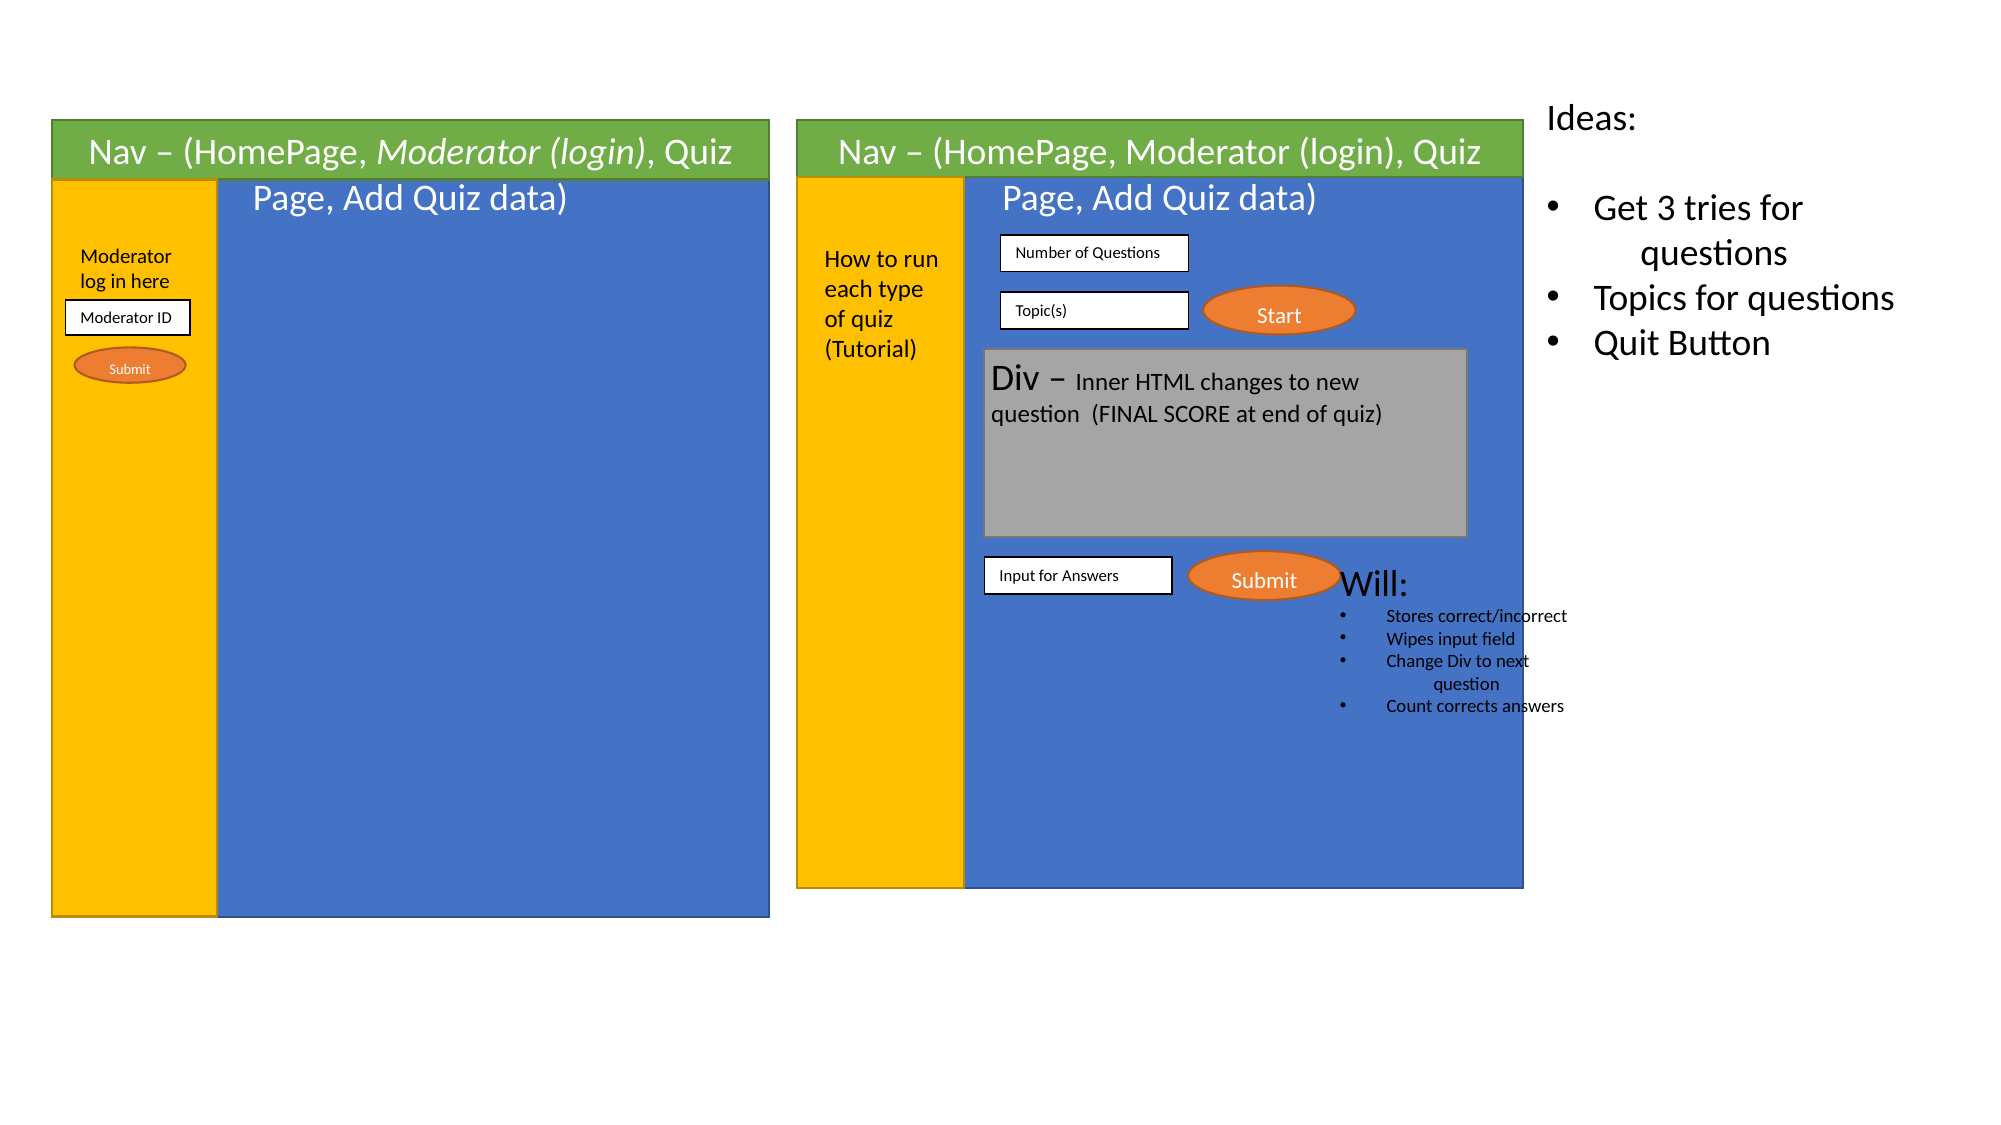

Ideas:
Get 3 tries for questions
Topics for questions
Quit Button
Nav – (HomePage, Moderator (login), Quiz Page, Add Quiz data)
Nav – (HomePage, Moderator (login), Quiz Page, Add Quiz data)
How to run each type of quiz (Tutorial)
Number of Questions
Topic(s)
Div – Inner HTML changes to new question (FINAL SCORE at end of quiz)
Submit
Will:
Stores correct/incorrect
Wipes input field
Change Div to next question
Count corrects answers
Input for Answers
Moderator log in here
Start
Moderator ID
Submit